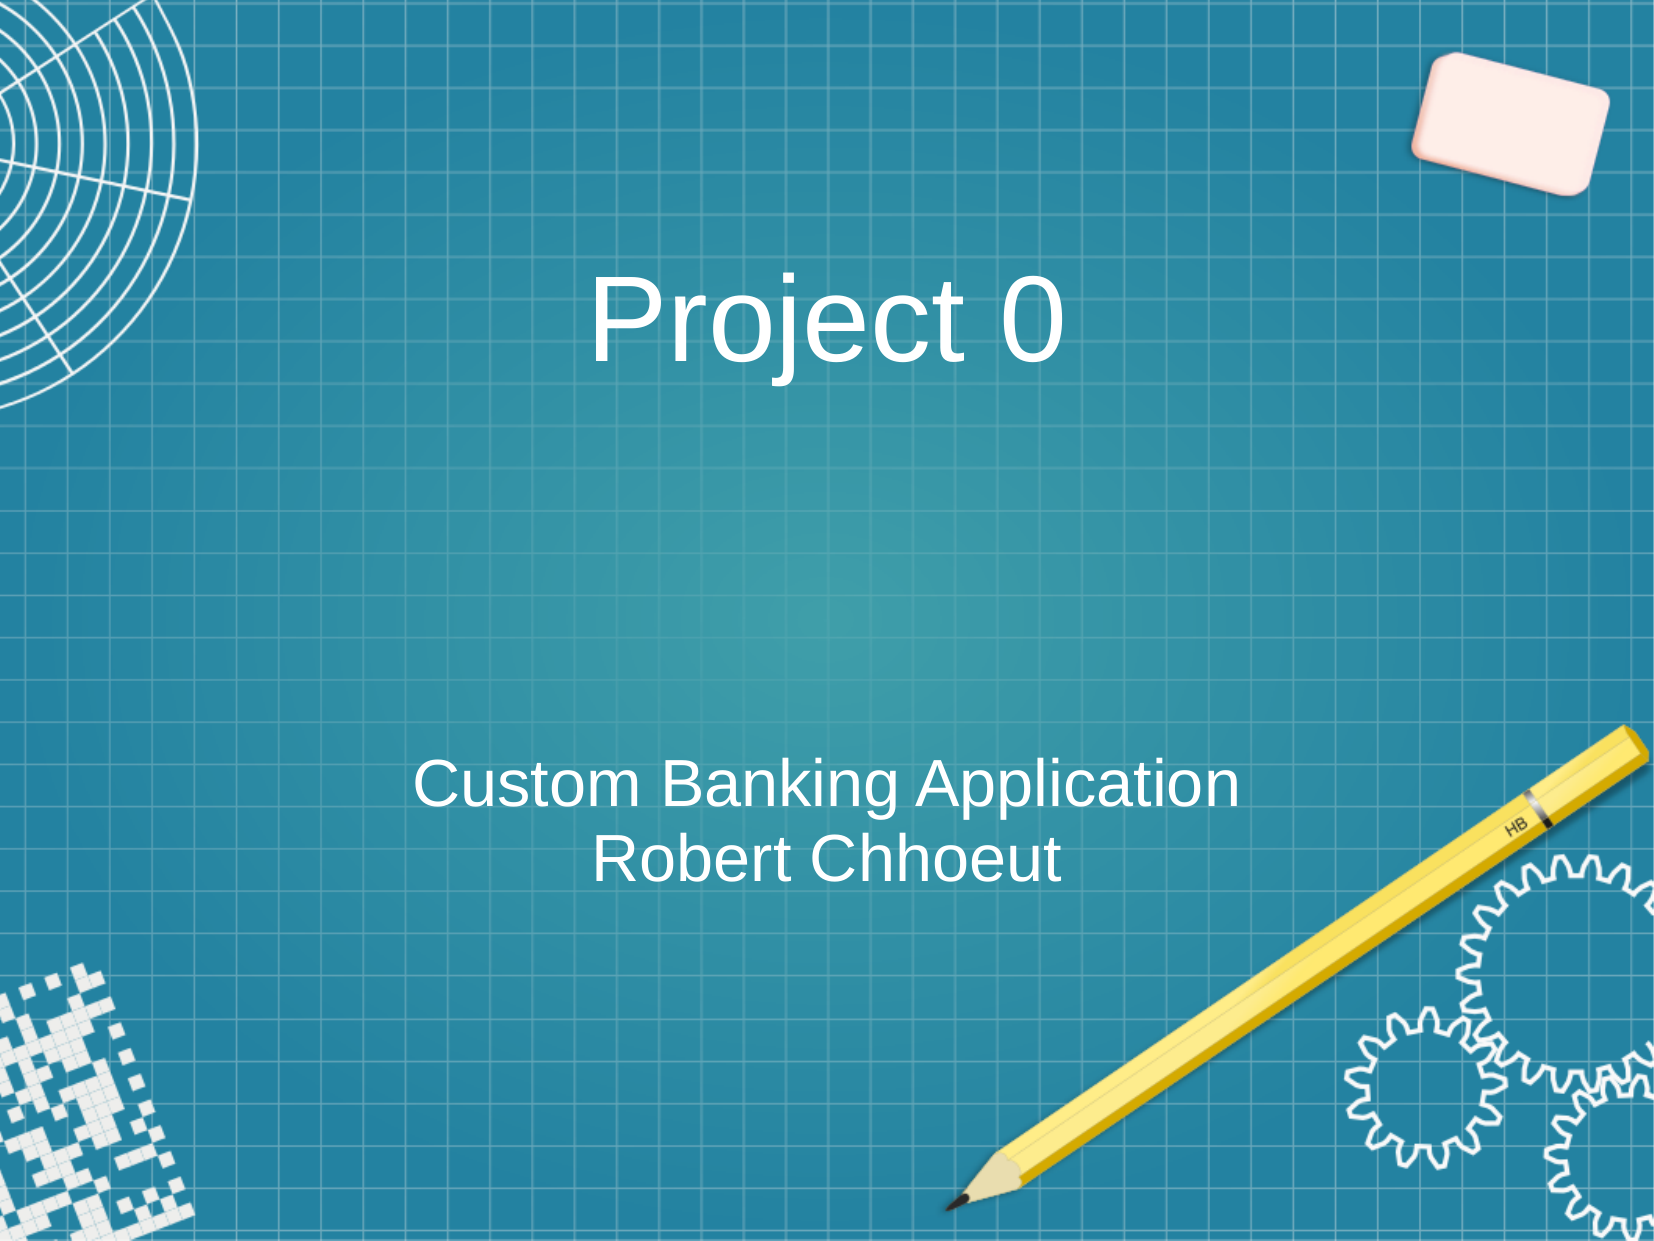

# Project 0
Custom Banking Application
Robert Chhoeut